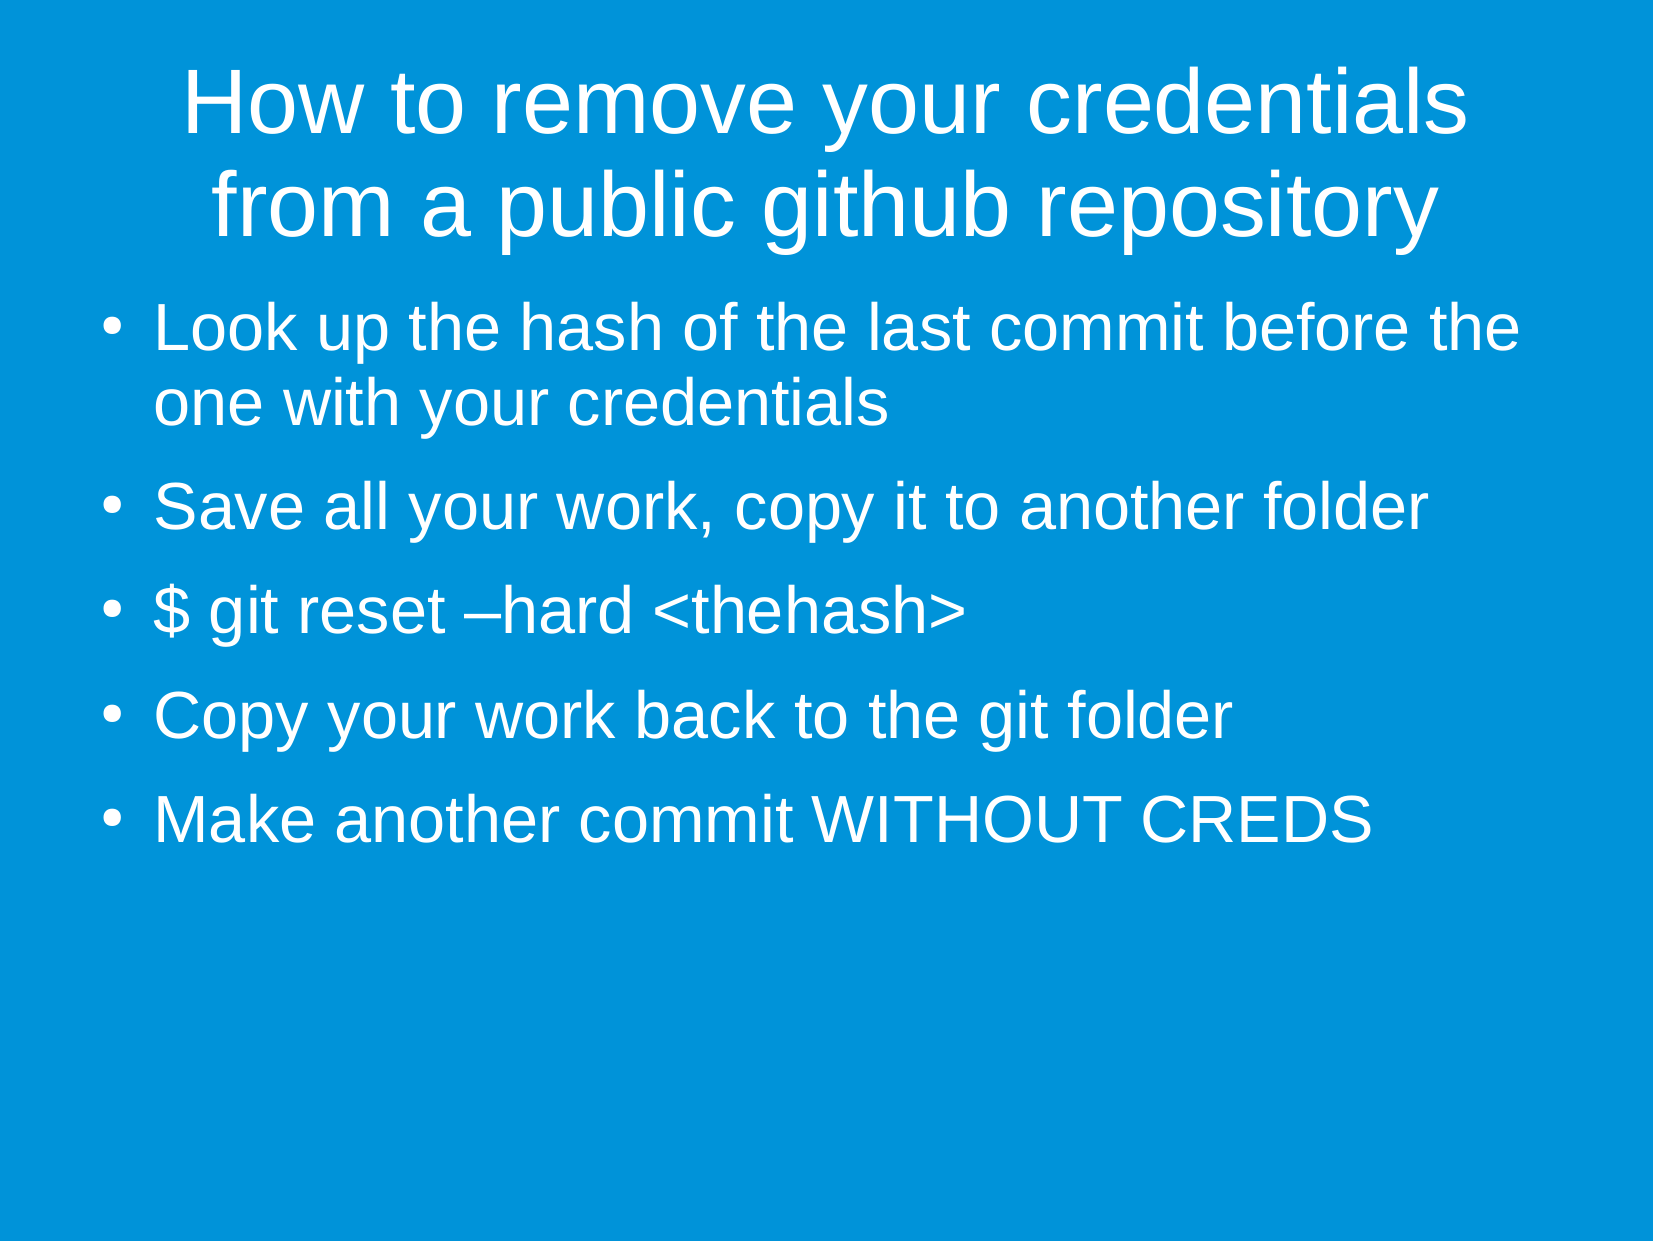

# How to remove your credentials from a public github repository
Look up the hash of the last commit before the one with your credentials
Save all your work, copy it to another folder
$ git reset –hard <thehash>
Copy your work back to the git folder
Make another commit WITHOUT CREDS